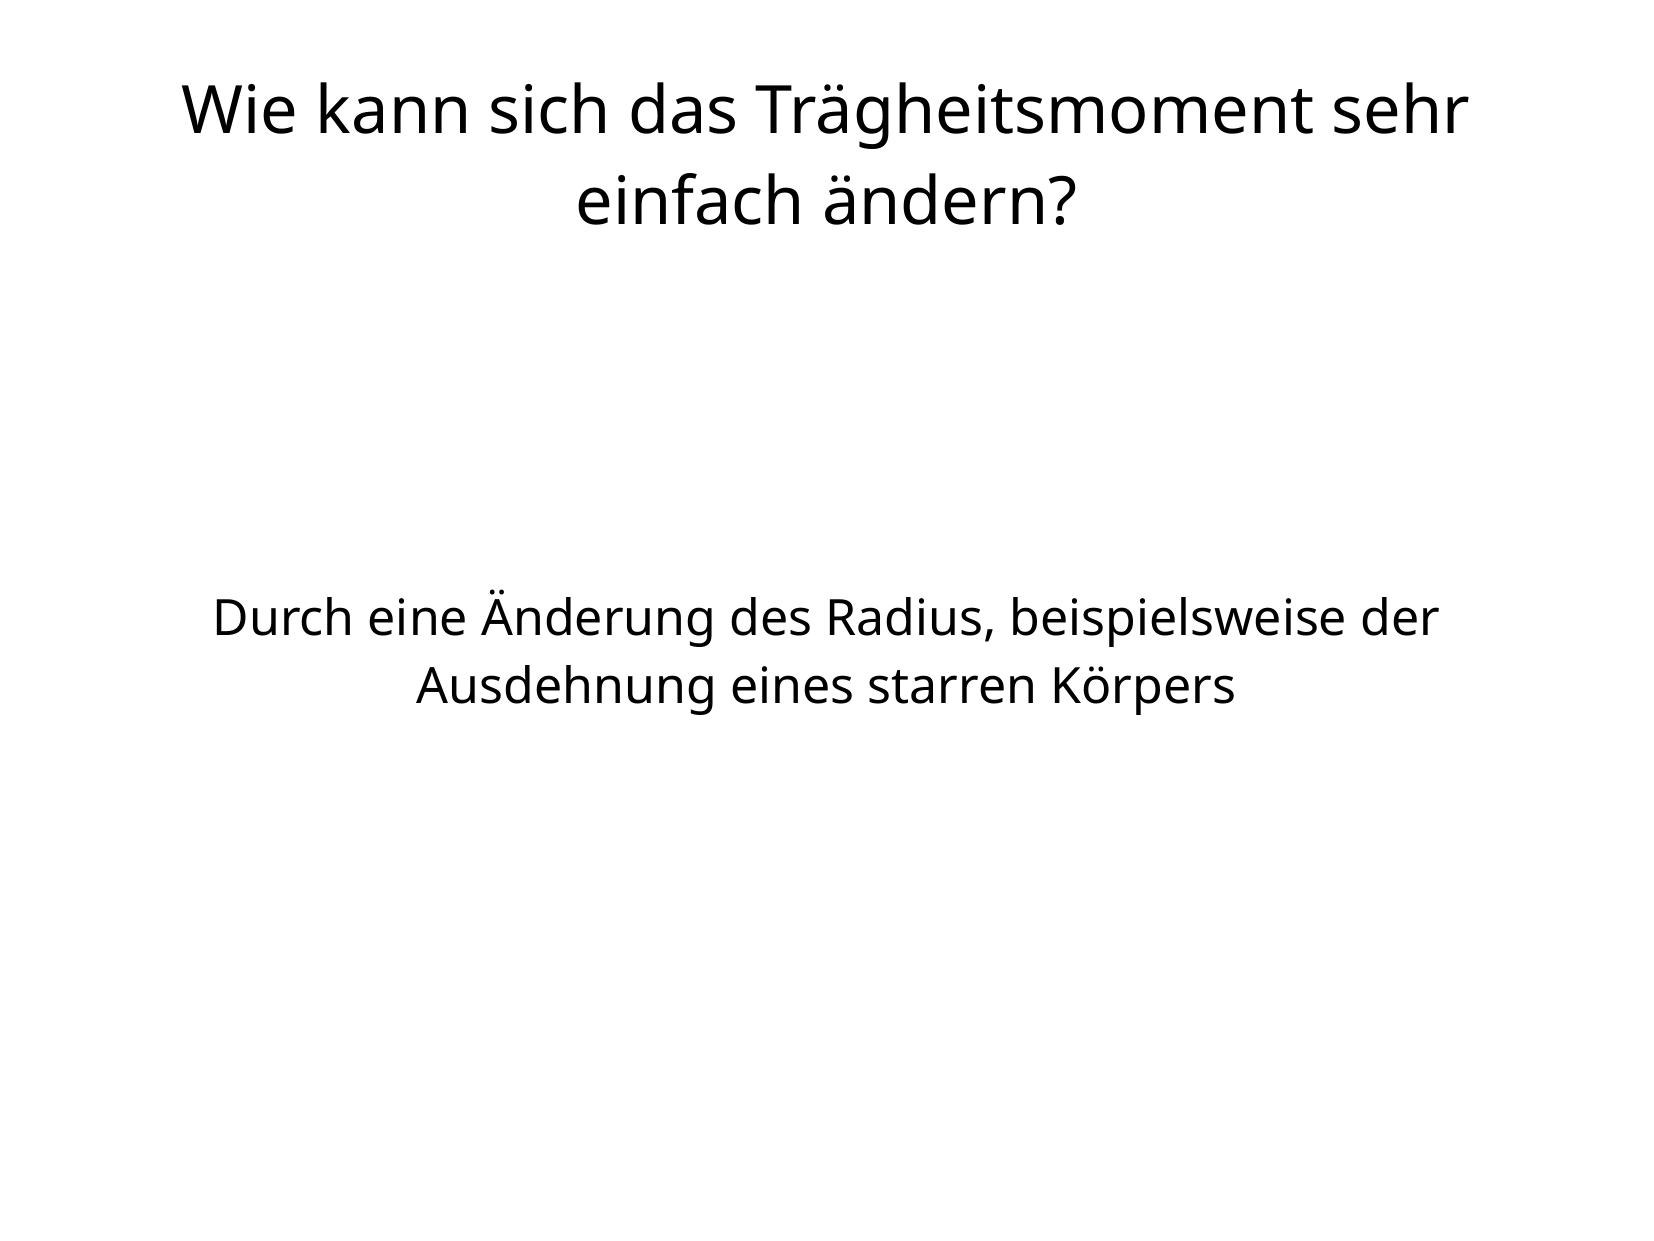

# Wie kann sich das Trägheitsmoment sehr einfach ändern?
Durch eine Änderung des Radius, beispielsweise der Ausdehnung eines starren Körpers